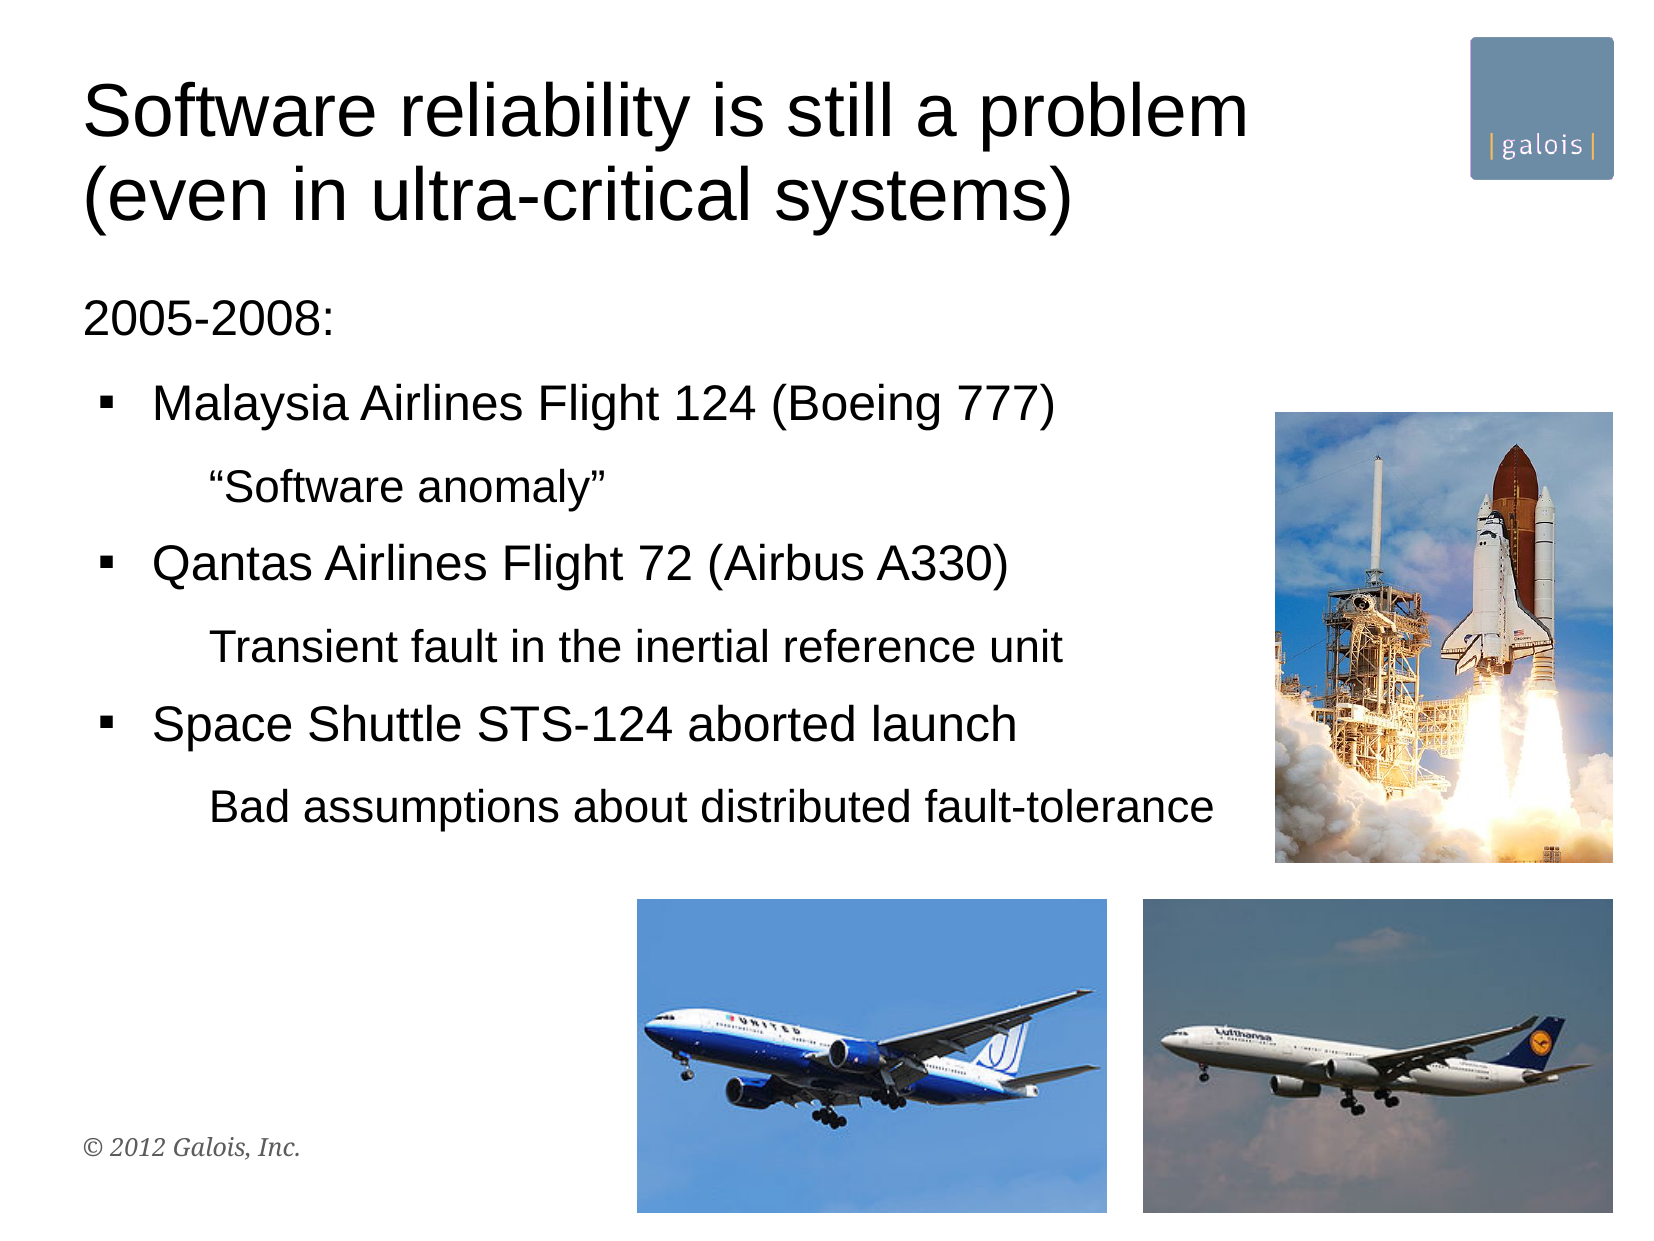

# Software reliability is still a problem (even in ultra-critical systems)
2005-2008:
 Malaysia Airlines Flight 124 (Boeing 777)
“Software anomaly”
 Qantas Airlines Flight 72 (Airbus A330)
Transient fault in the inertial reference unit
 Space Shuttle STS-124 aborted launch
Bad assumptions about distributed fault-tolerance